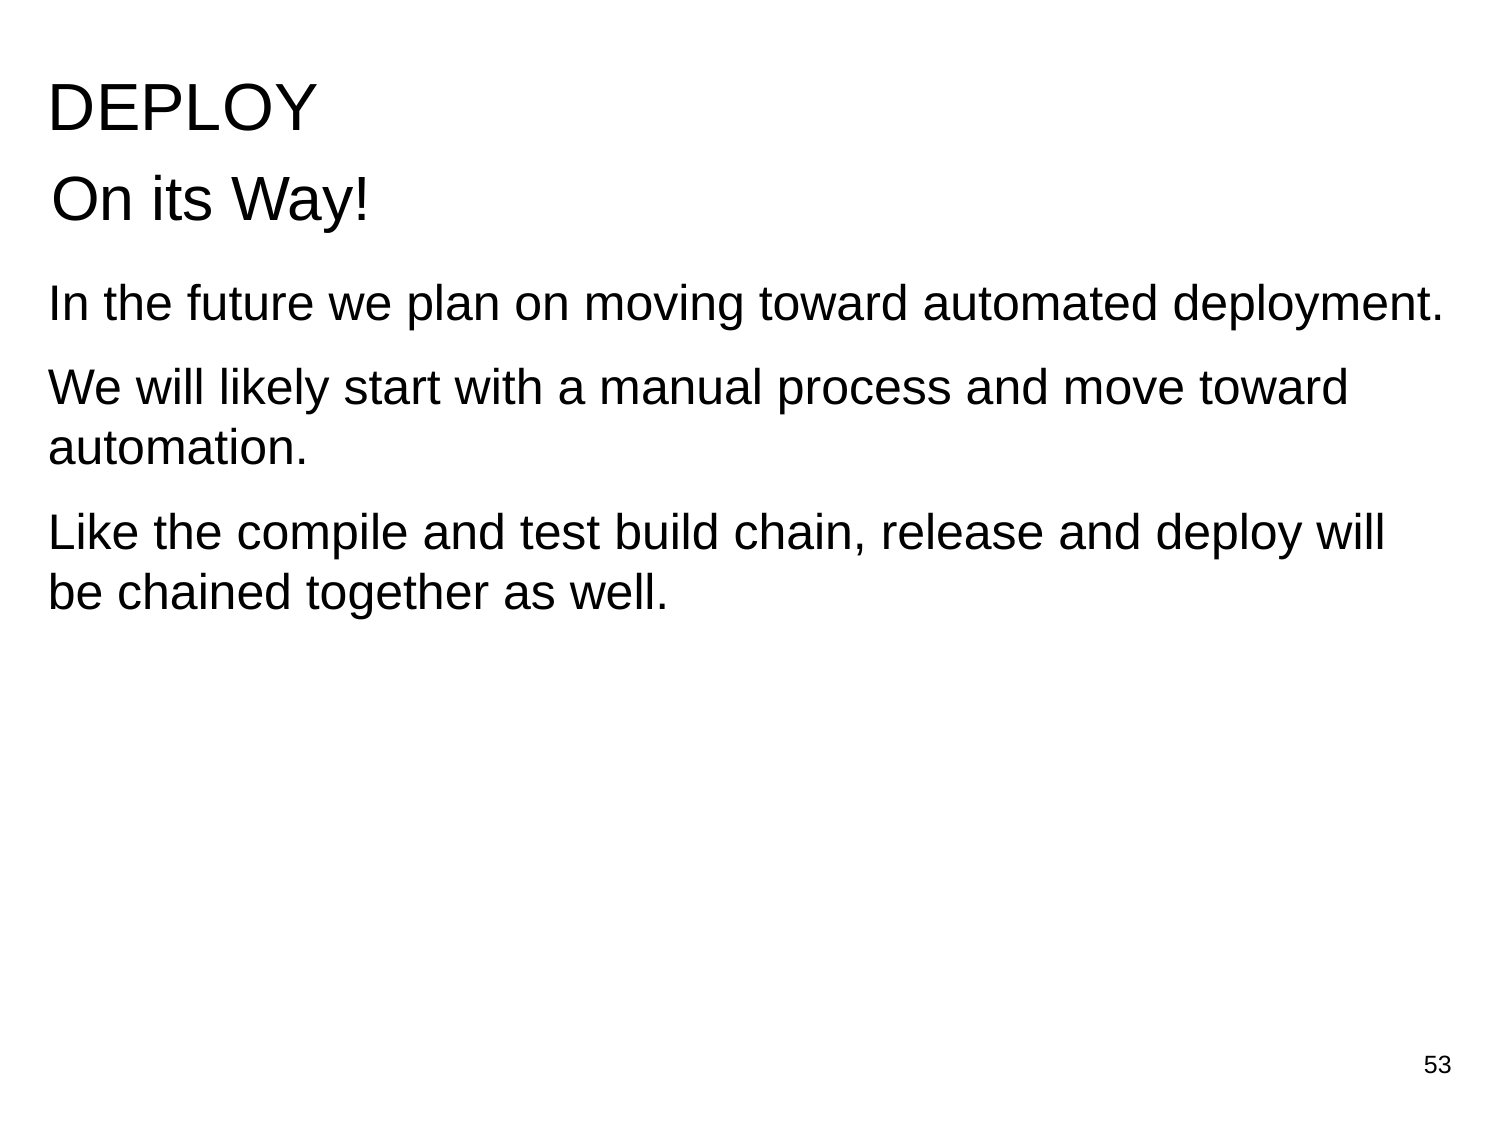

# Deploy
On its Way!
In the future we plan on moving toward automated deployment.
We will likely start with a manual process and move toward automation.
Like the compile and test build chain, release and deploy will be chained together as well.